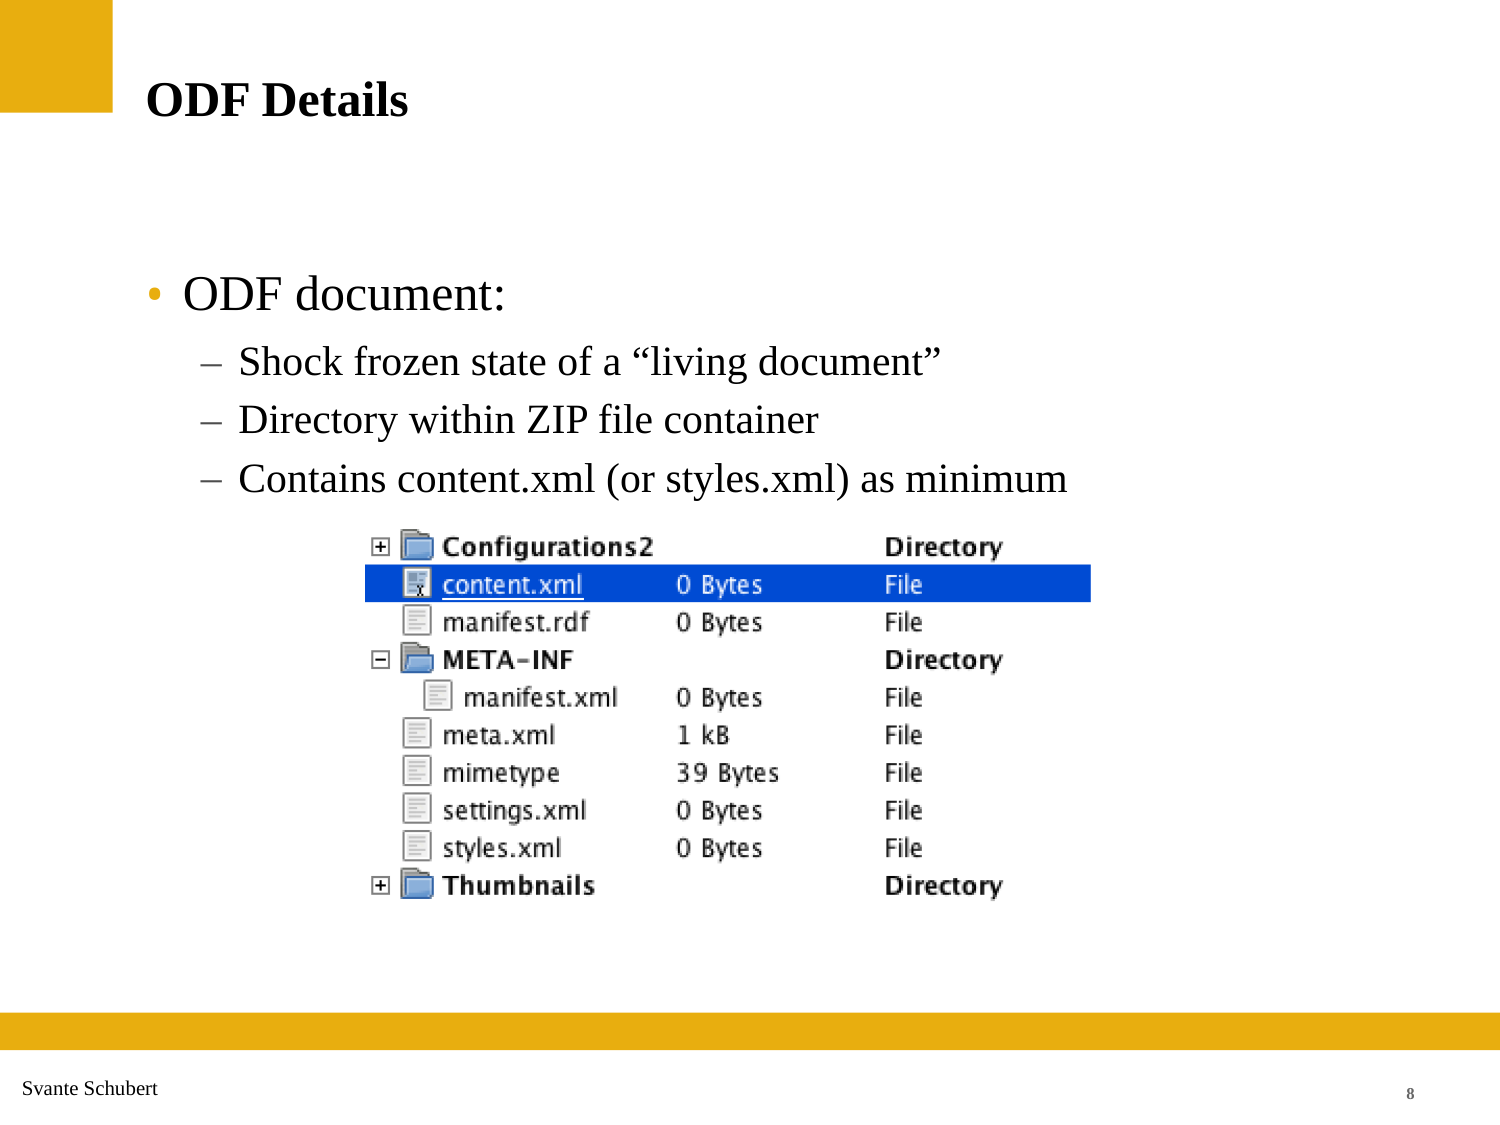

# ODF Details
ODF document:
Shock frozen state of a “living document”
Directory within ZIP file container
Contains content.xml (or styles.xml) as minimum
Svante Schubert